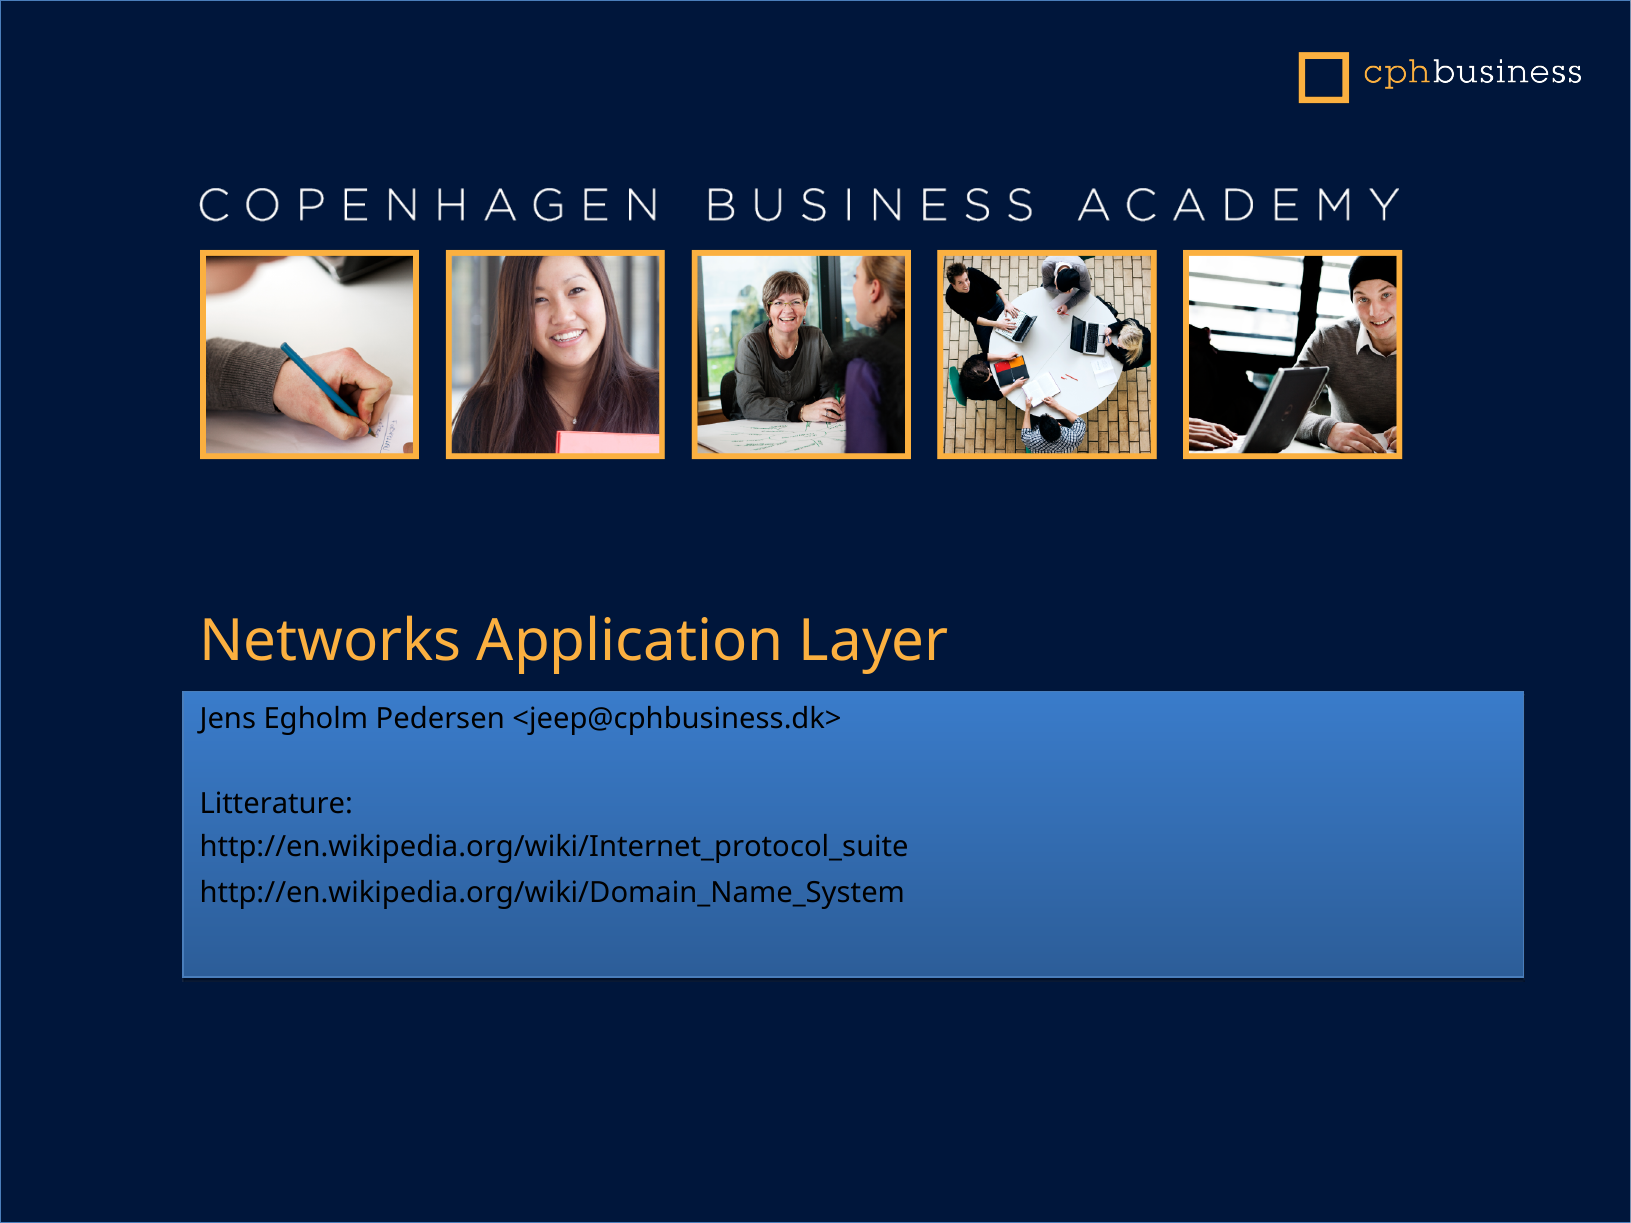

Networks Application Layer
Jens Egholm Pedersen <jeep@cphbusiness.dk>
Litterature:
http://en.wikipedia.org/wiki/Internet_protocol_suite
http://en.wikipedia.org/wiki/Domain_Name_System